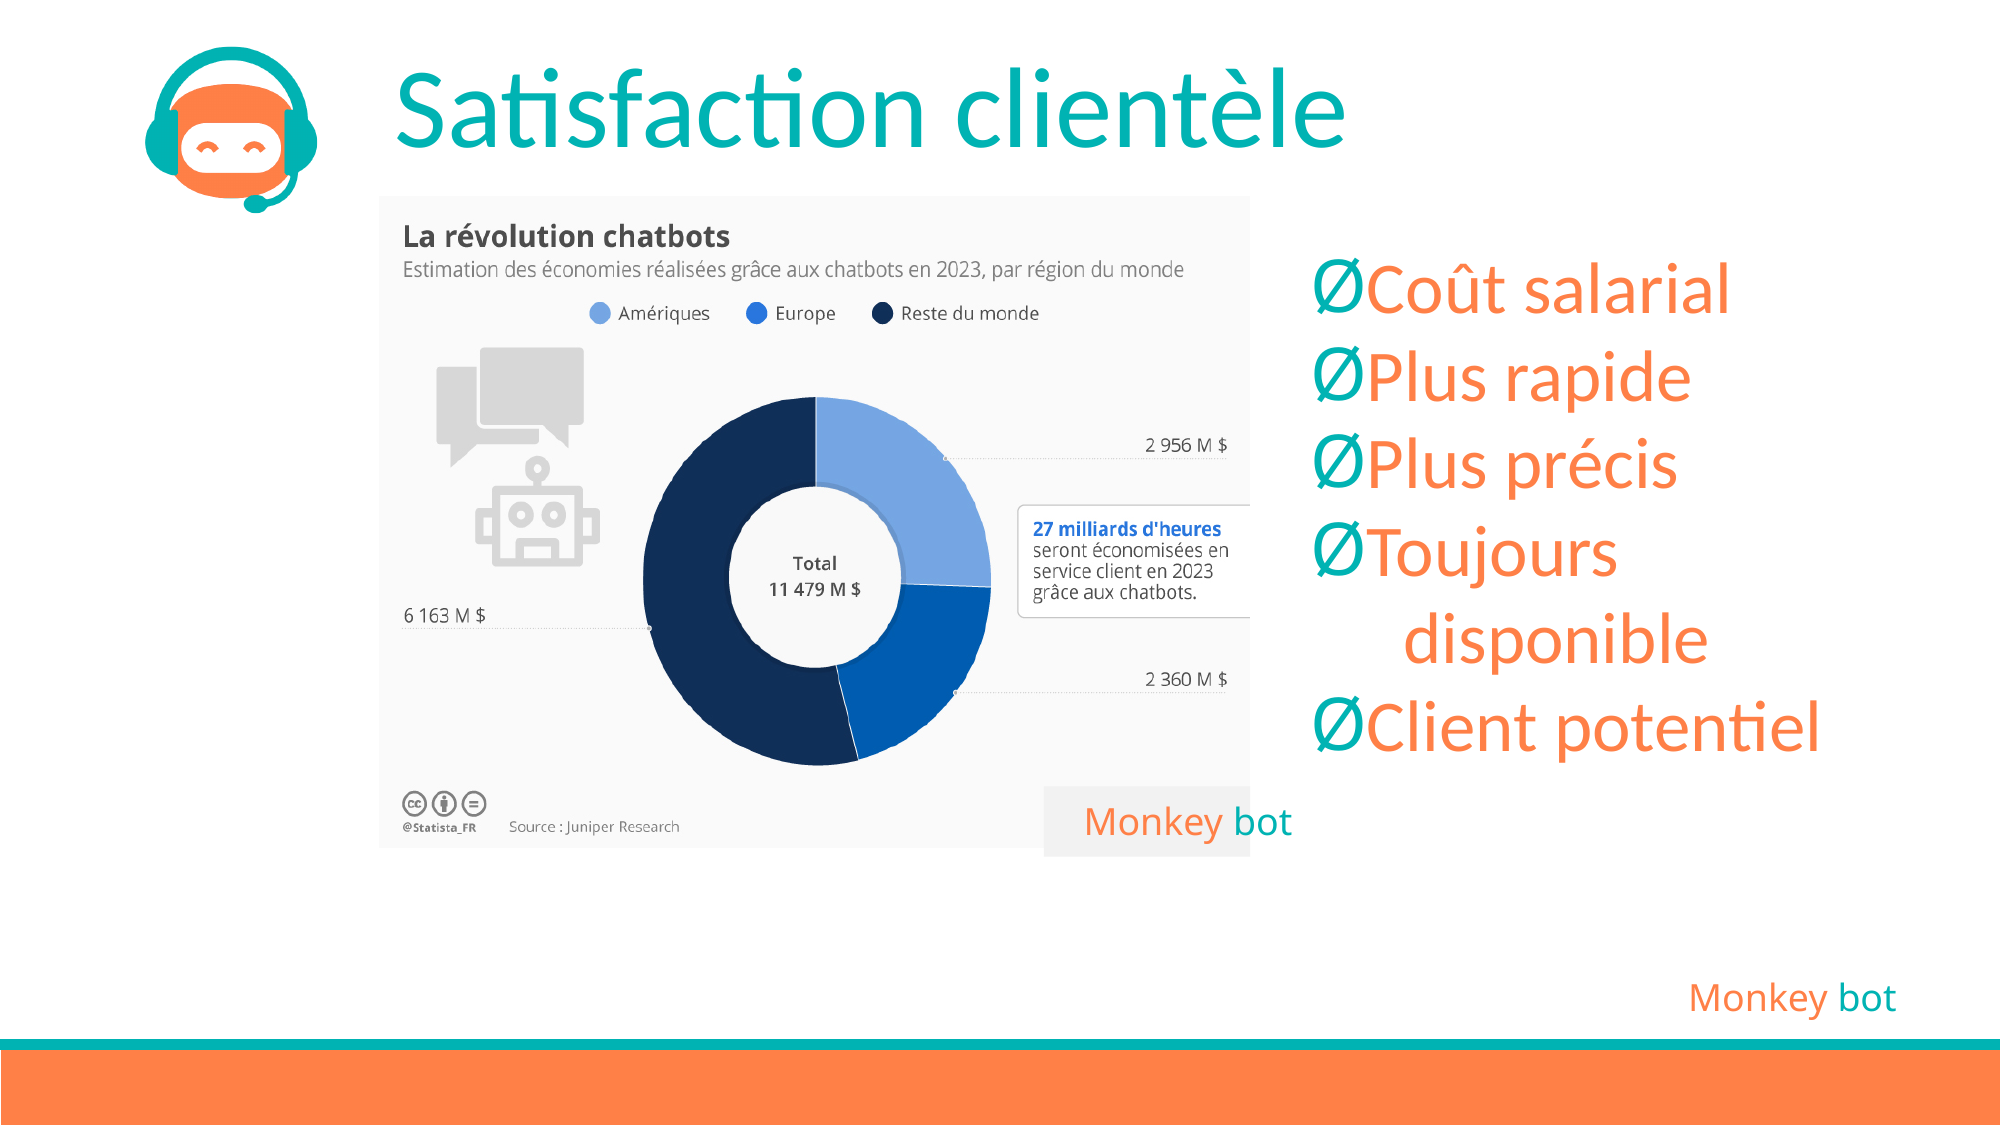

Satisfaction clientèle
Coût salarial
Plus rapide
Plus précis
Toujours disponible
Client potentiel
 Monkey bot
Monkey bot